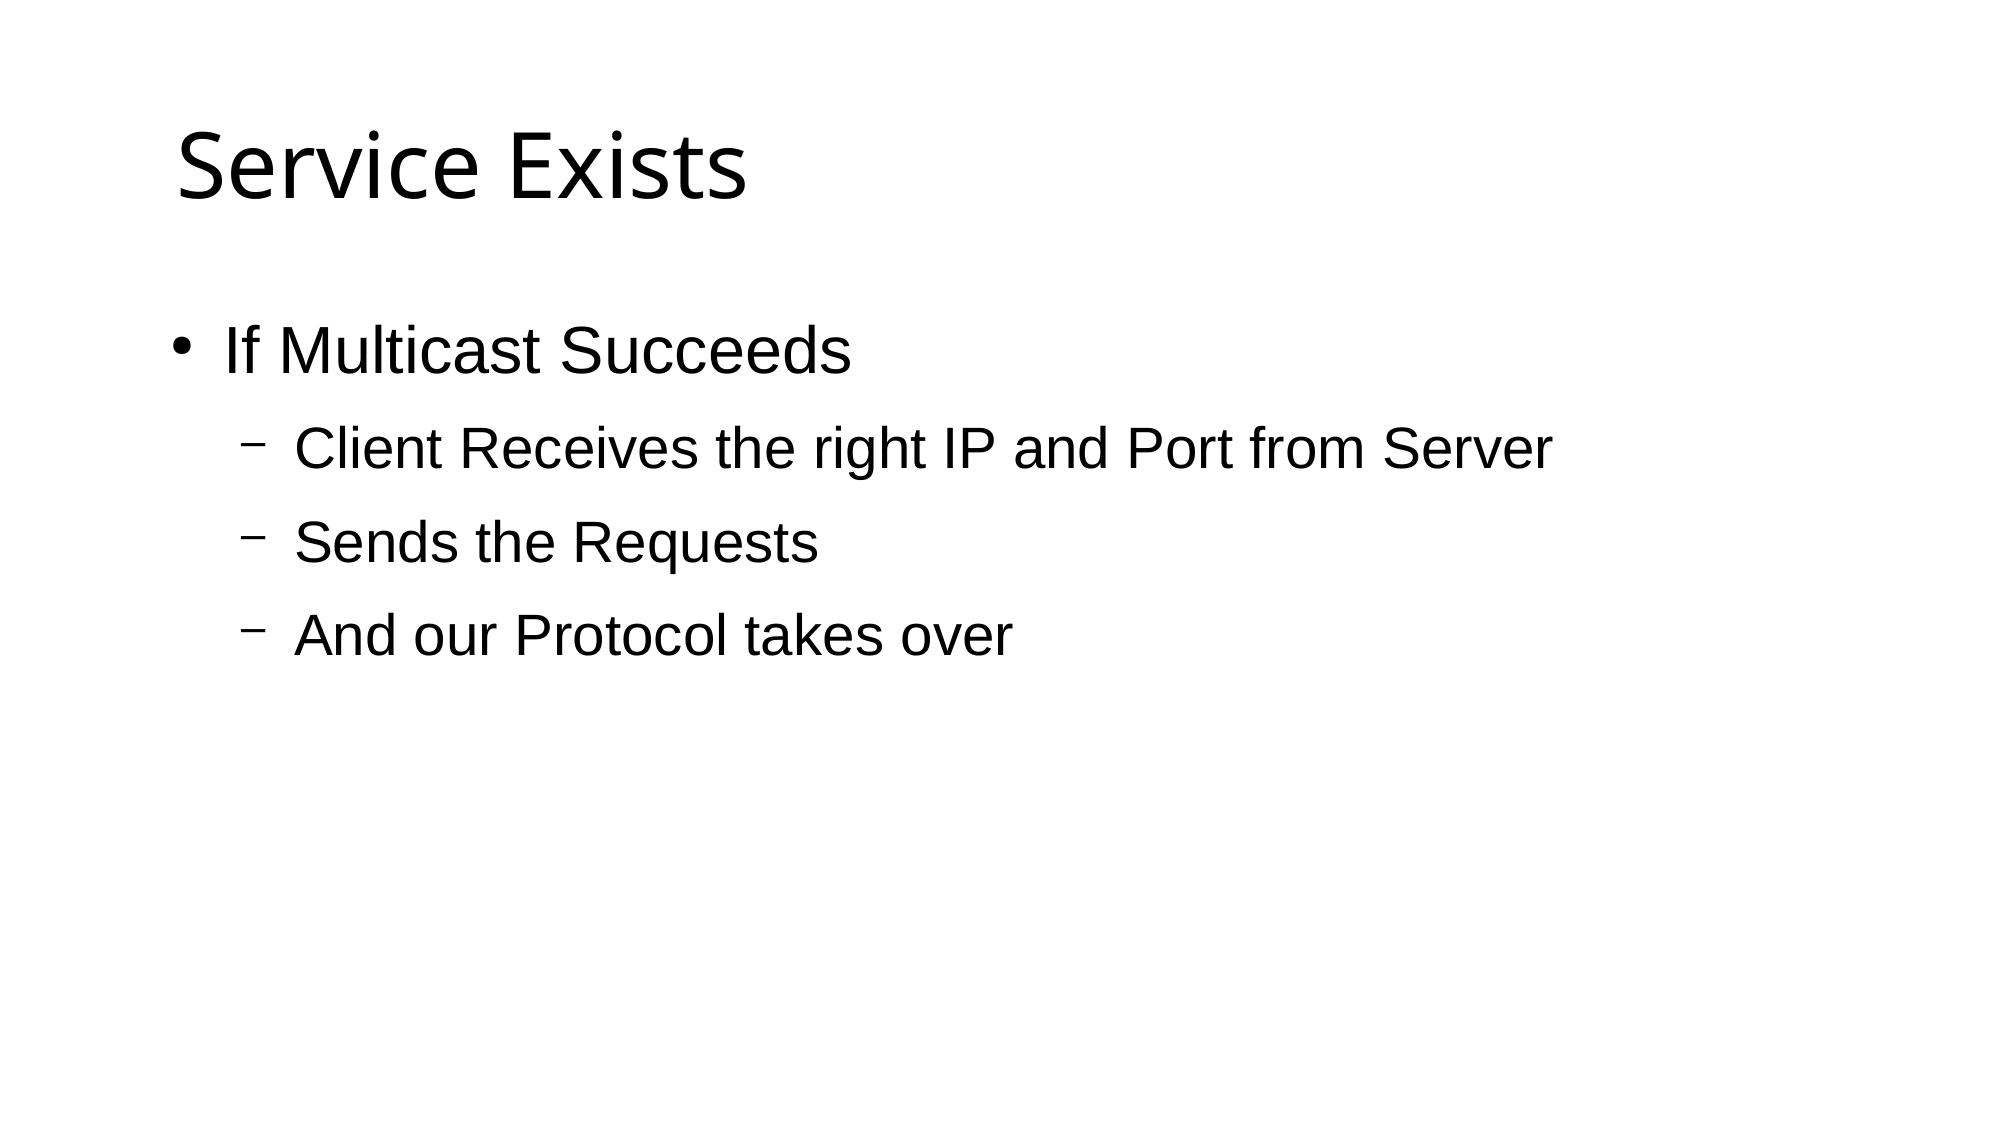

# Service Exists
If Multicast Succeeds
Client Receives the right IP and Port from Server
Sends the Requests
And our Protocol takes over